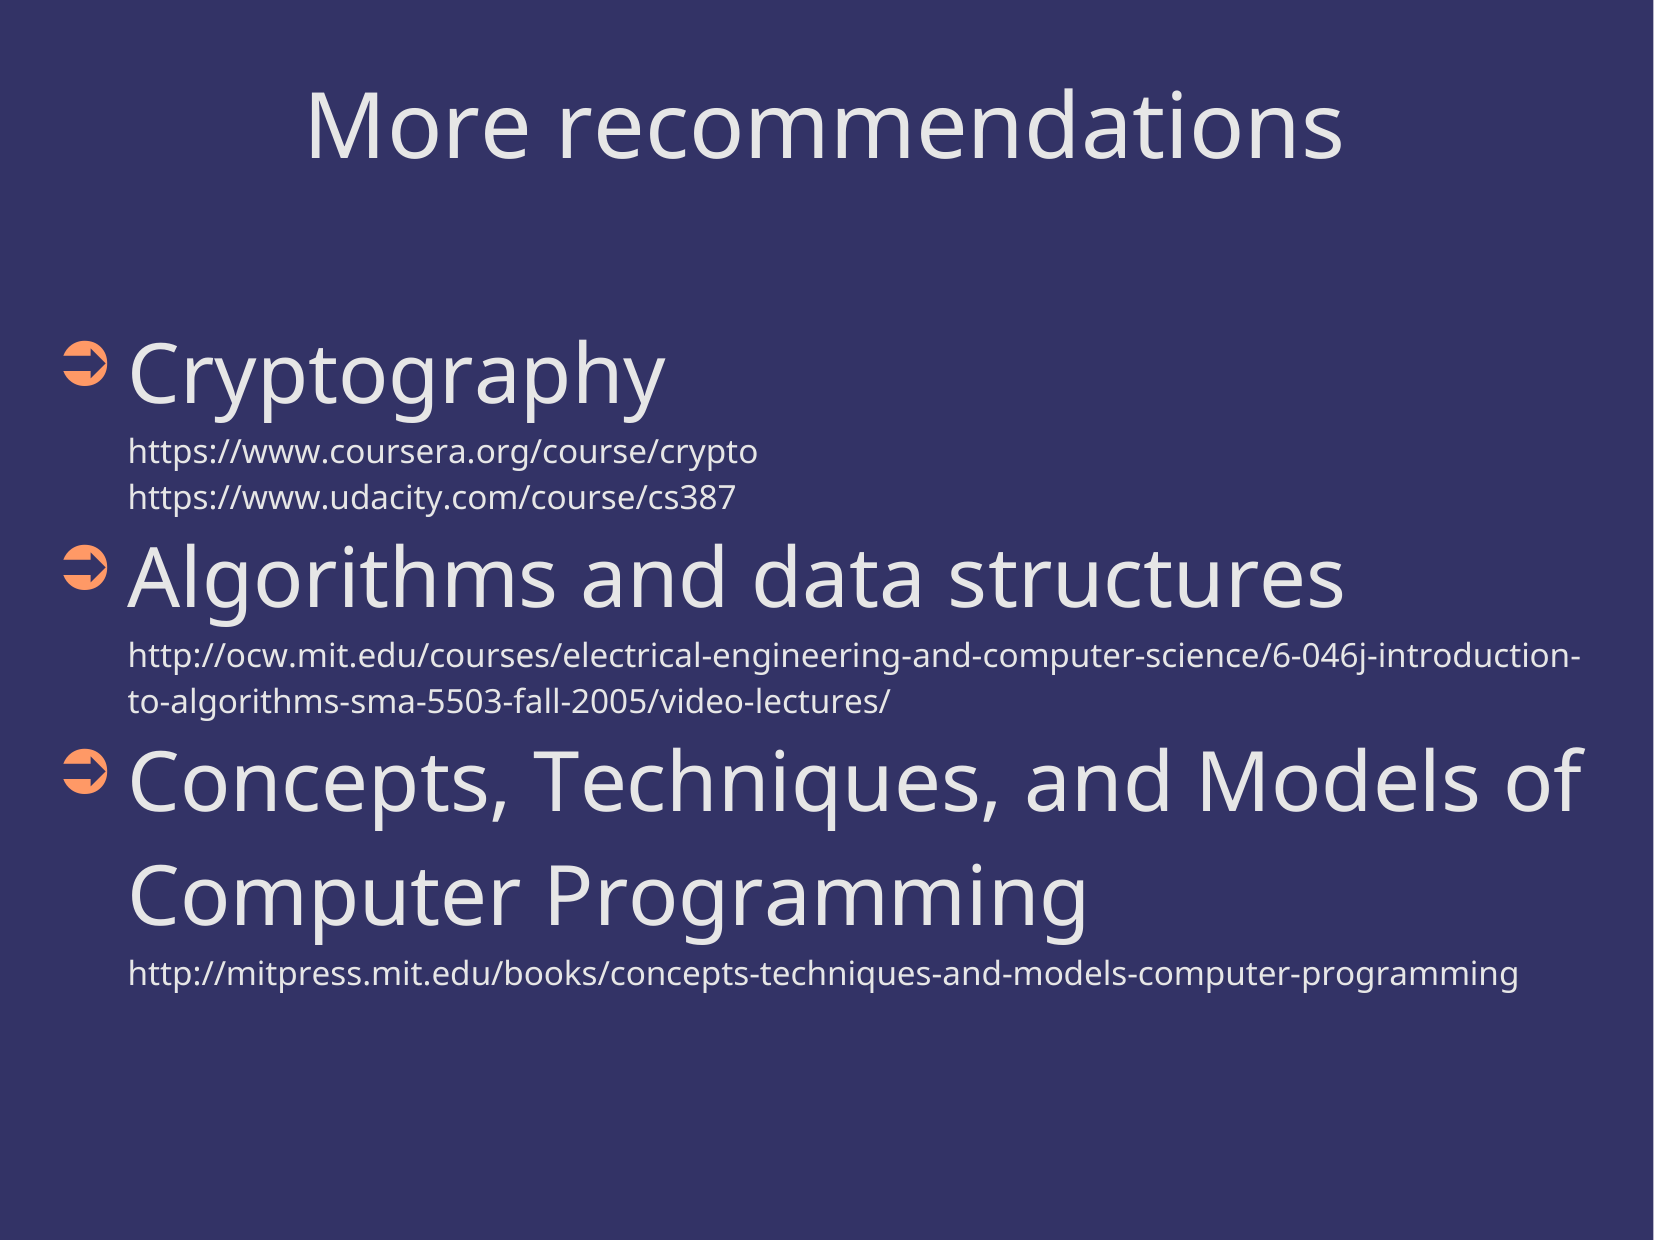

# More recommendations
Cryptography
https://www.coursera.org/course/crypto
https://www.udacity.com/course/cs387
Algorithms and data structures
http://ocw.mit.edu/courses/electrical-engineering-and-computer-science/6-046j-introduction-to-algorithms-sma-5503-fall-2005/video-lectures/
Concepts, Techniques, and Models of Computer Programming
http://mitpress.mit.edu/books/concepts-techniques-and-models-computer-programming